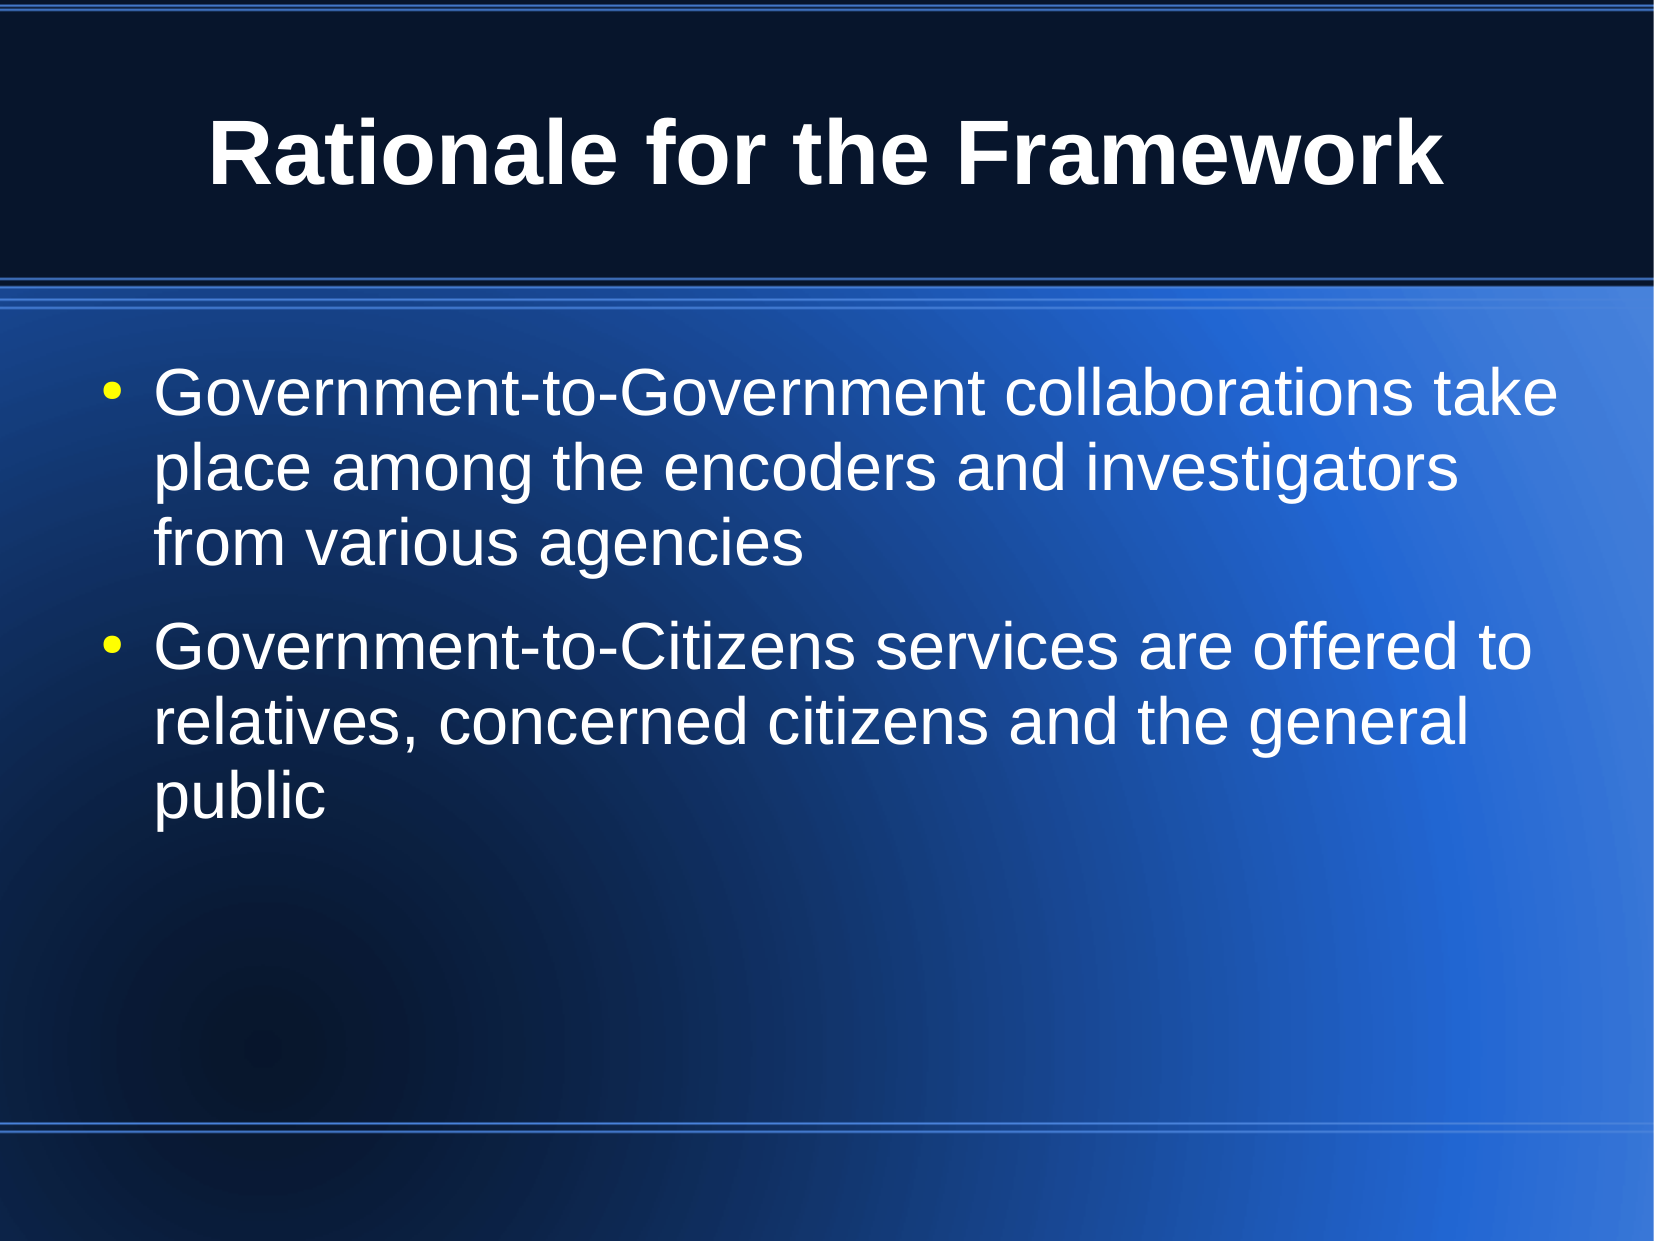

# Rationale for the Framework
Government-to-Government collaborations take place among the encoders and investigators from various agencies
Government-to-Citizens services are offered to relatives, concerned citizens and the general public